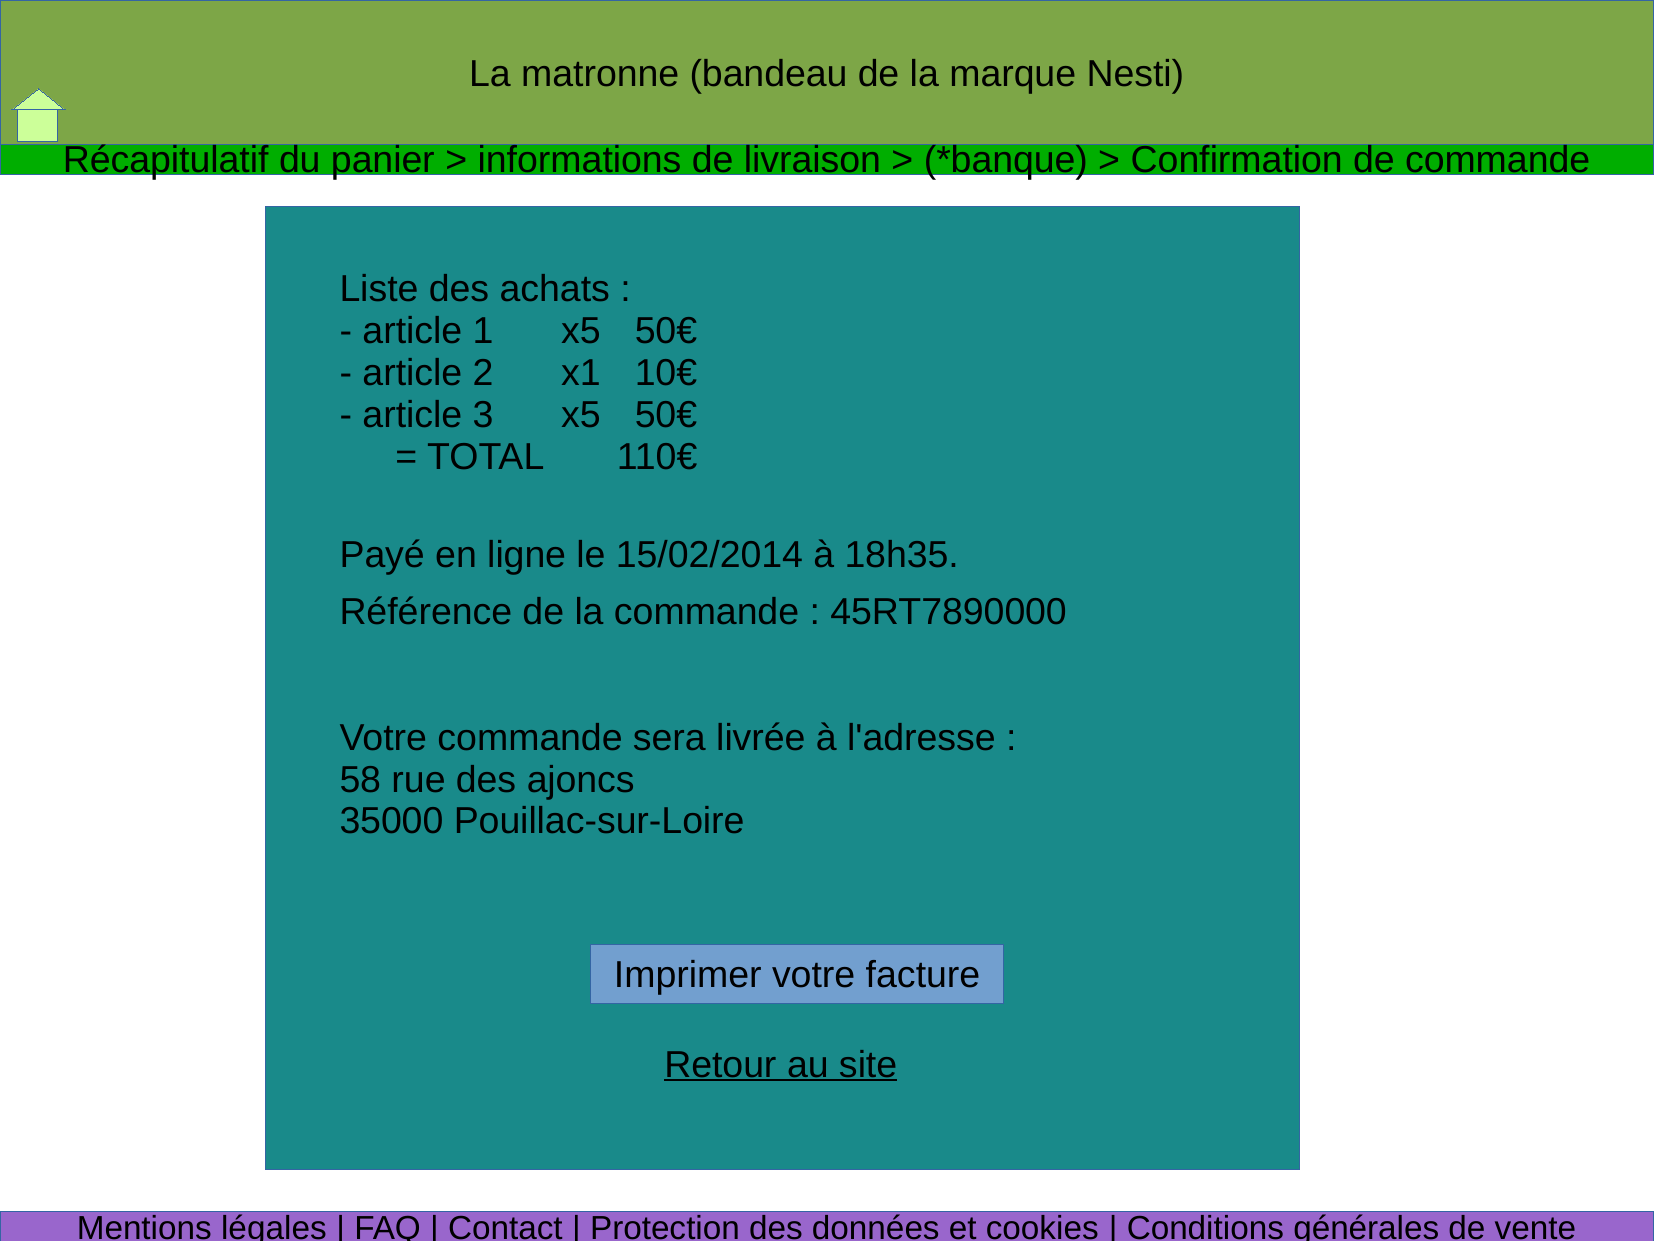

La matronne (bandeau de la marque Nesti)
Récapitulatif du panier > informations de livraison > (*banque) > Confirmation de commande
Liste des achats :
- article 1	x5	50€
- article 2	x1	10€
- article 3	x5	50€
= TOTAL	110€
Payé en ligne le 15/02/2014 à 18h35.
Référence de la commande : 45RT7890000
Votre commande sera livrée à l'adresse :
58 rue des ajoncs
35000 Pouillac-sur-Loire
Imprimer votre facture
Retour au site
Mentions légales | FAQ | Contact | Protection des données et cookies | Conditions générales de vente